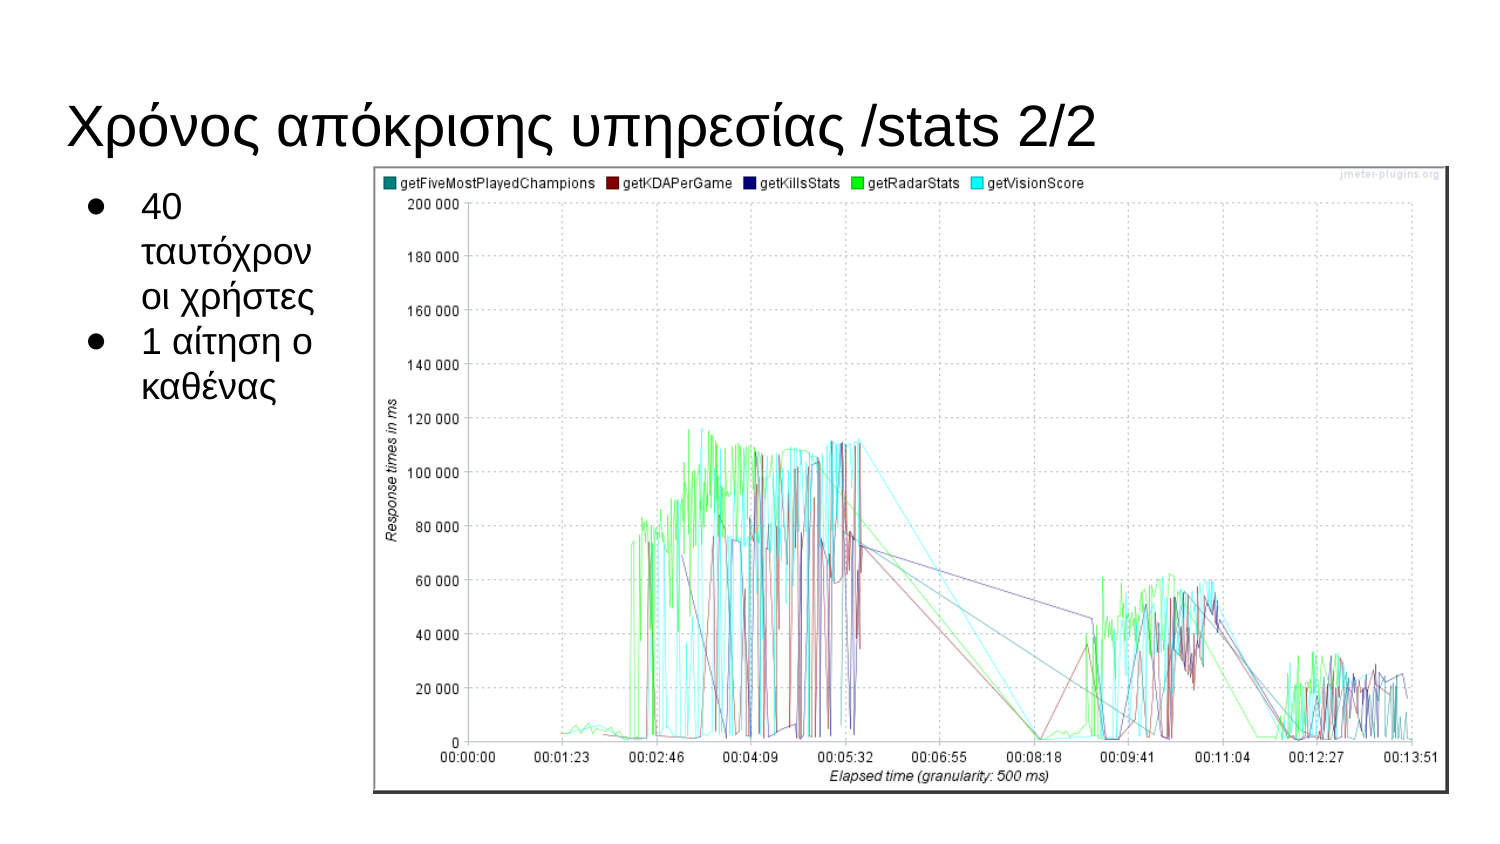

# Χρόνος απόκρισης υπηρεσίας /stats 2/2
40 ταυτόχρονοι χρήστες
1 αίτηση ο καθένας